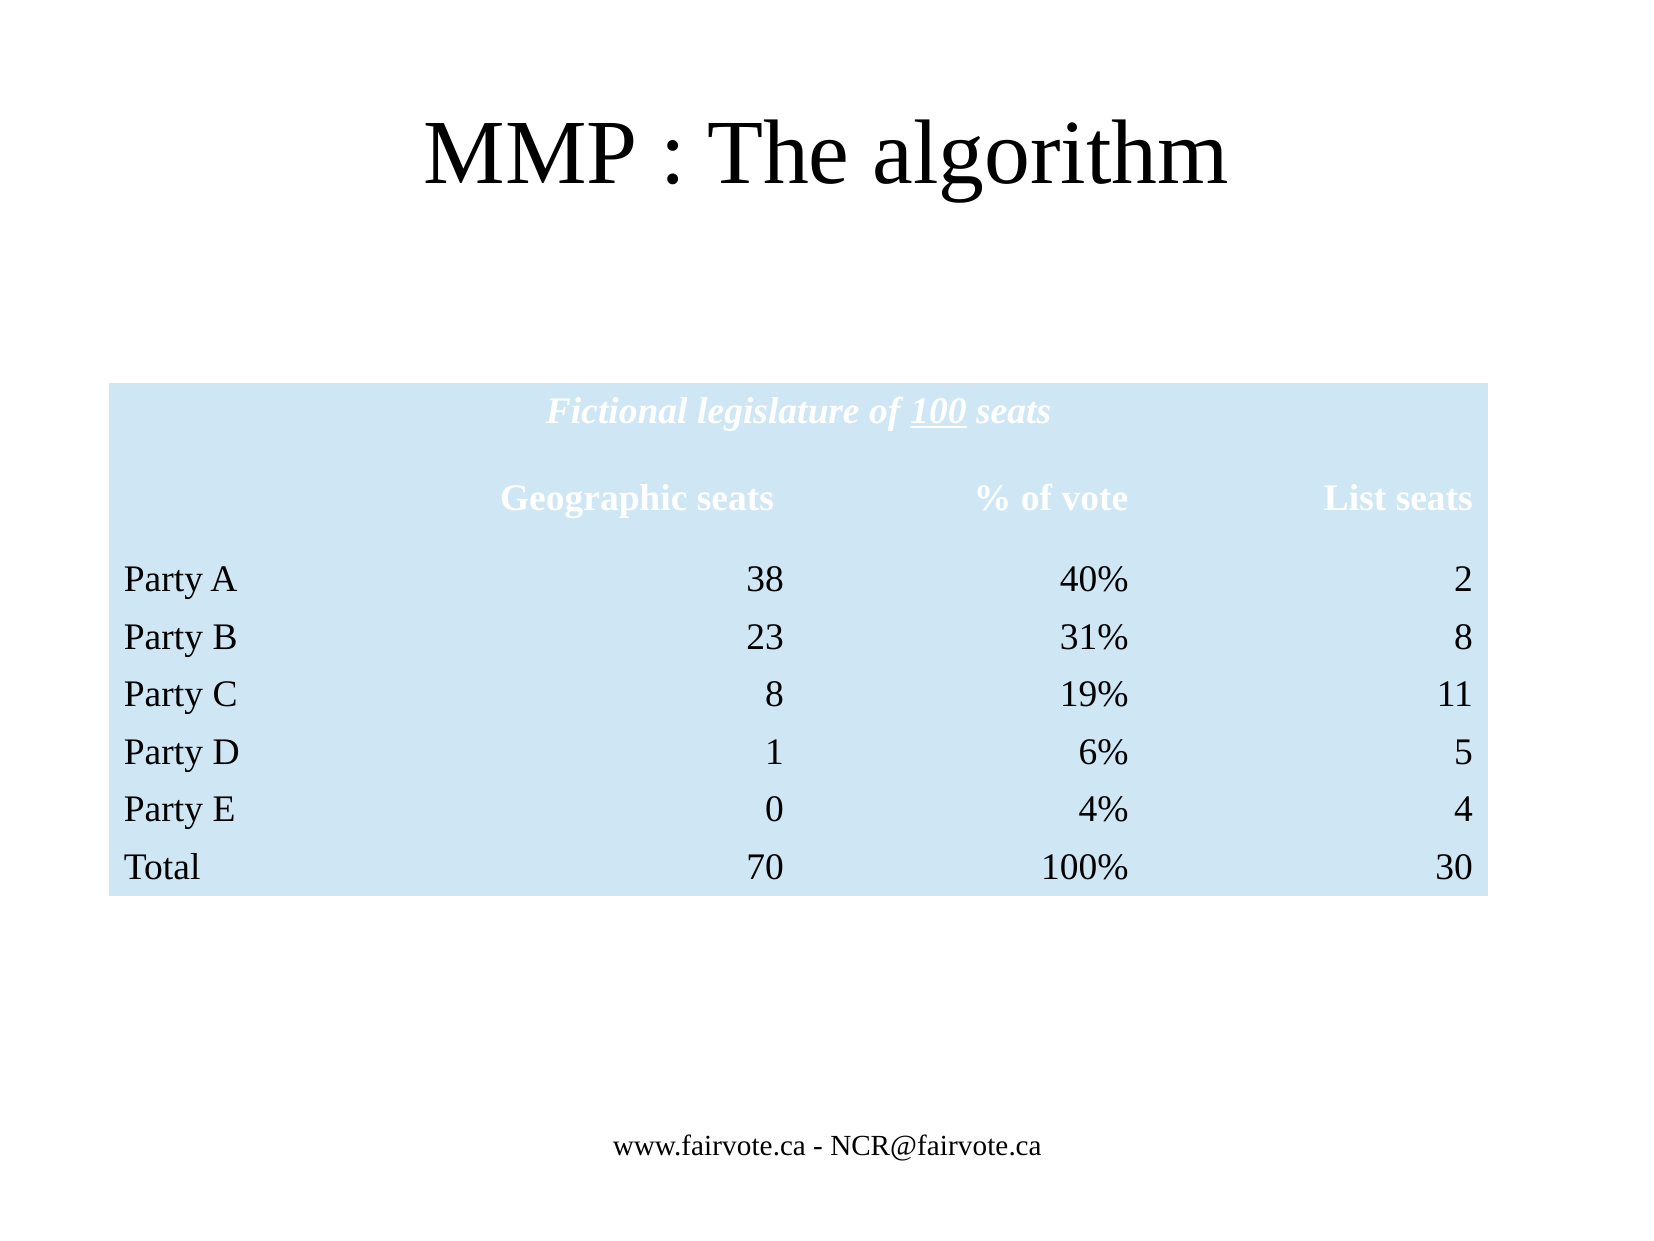

# MMP : The algorithm
| Fictional legislature of 100 seats | | | |
| --- | --- | --- | --- |
| | Geographic seats | % of vote | List seats |
| Party A | 38 | 40% | 2 |
| Party B | 23 | 31% | 8 |
| Party C | 8 | 19% | 11 |
| Party D | 1 | 6% | 5 |
| Party E | 0 | 4% | 4 |
| Total | 70 | 100% | 30 |
www.fairvote.ca - NCR@fairvote.ca